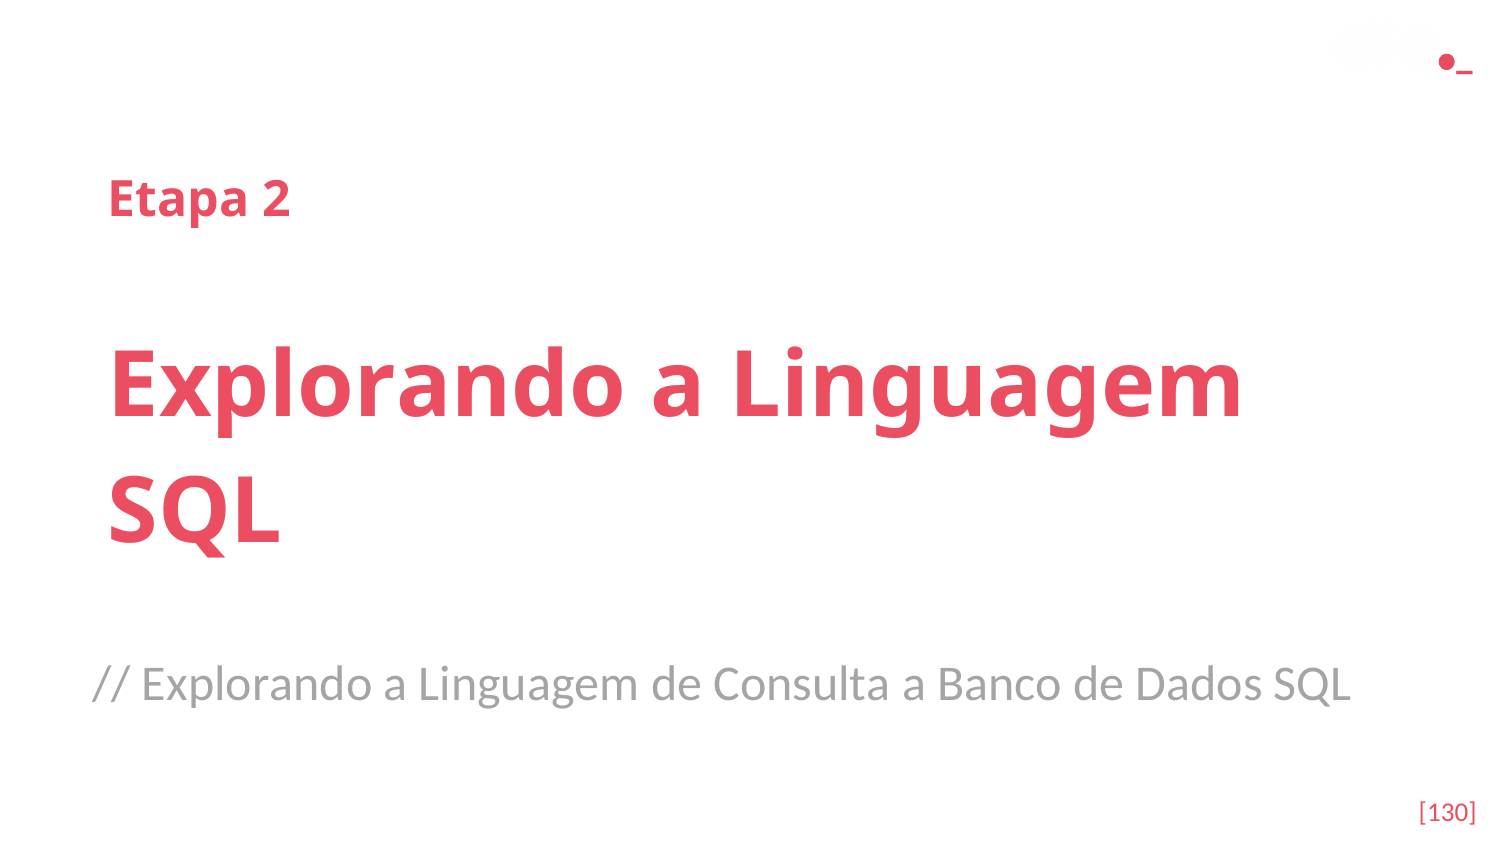

Etapa 2
Explorando a Linguagem SQL
// Explorando a Linguagem de Consulta a Banco de Dados SQL